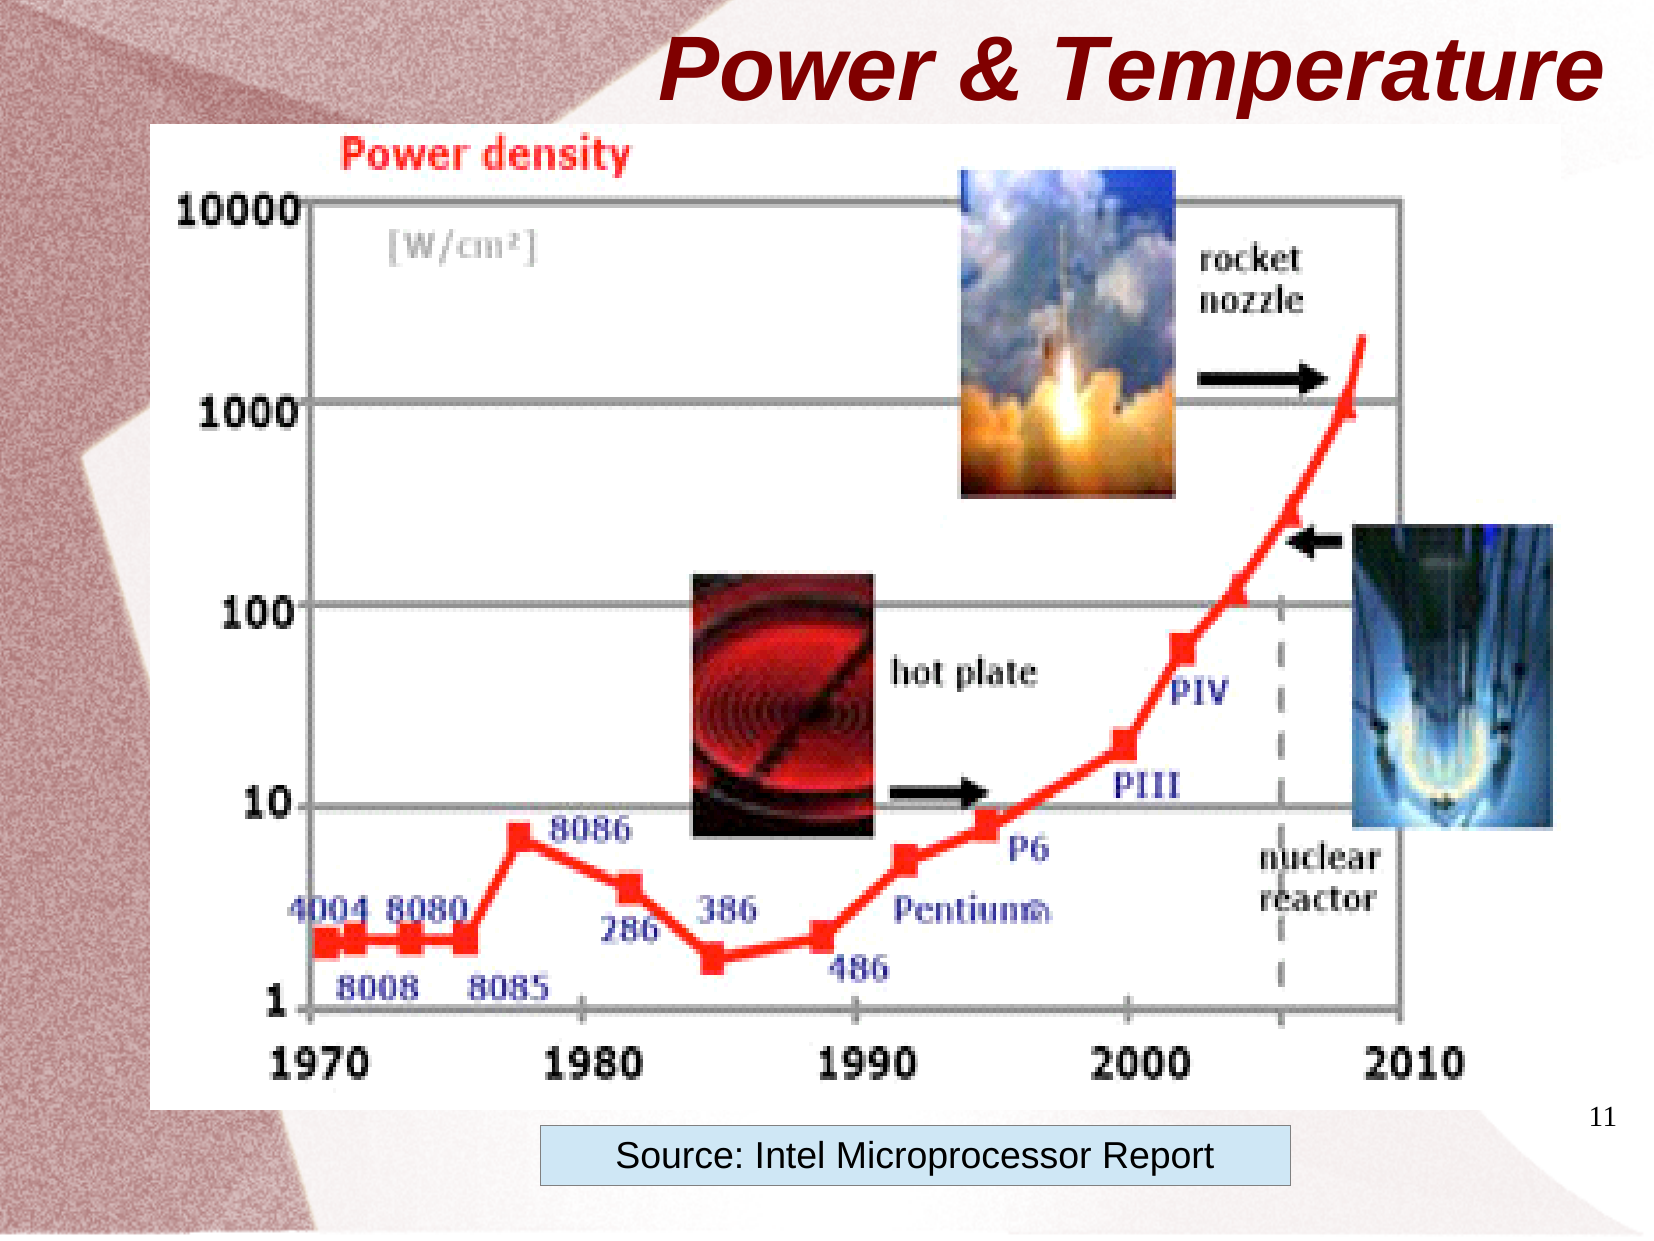

# Power & Temperature
11
Source: Intel Microprocessor Report